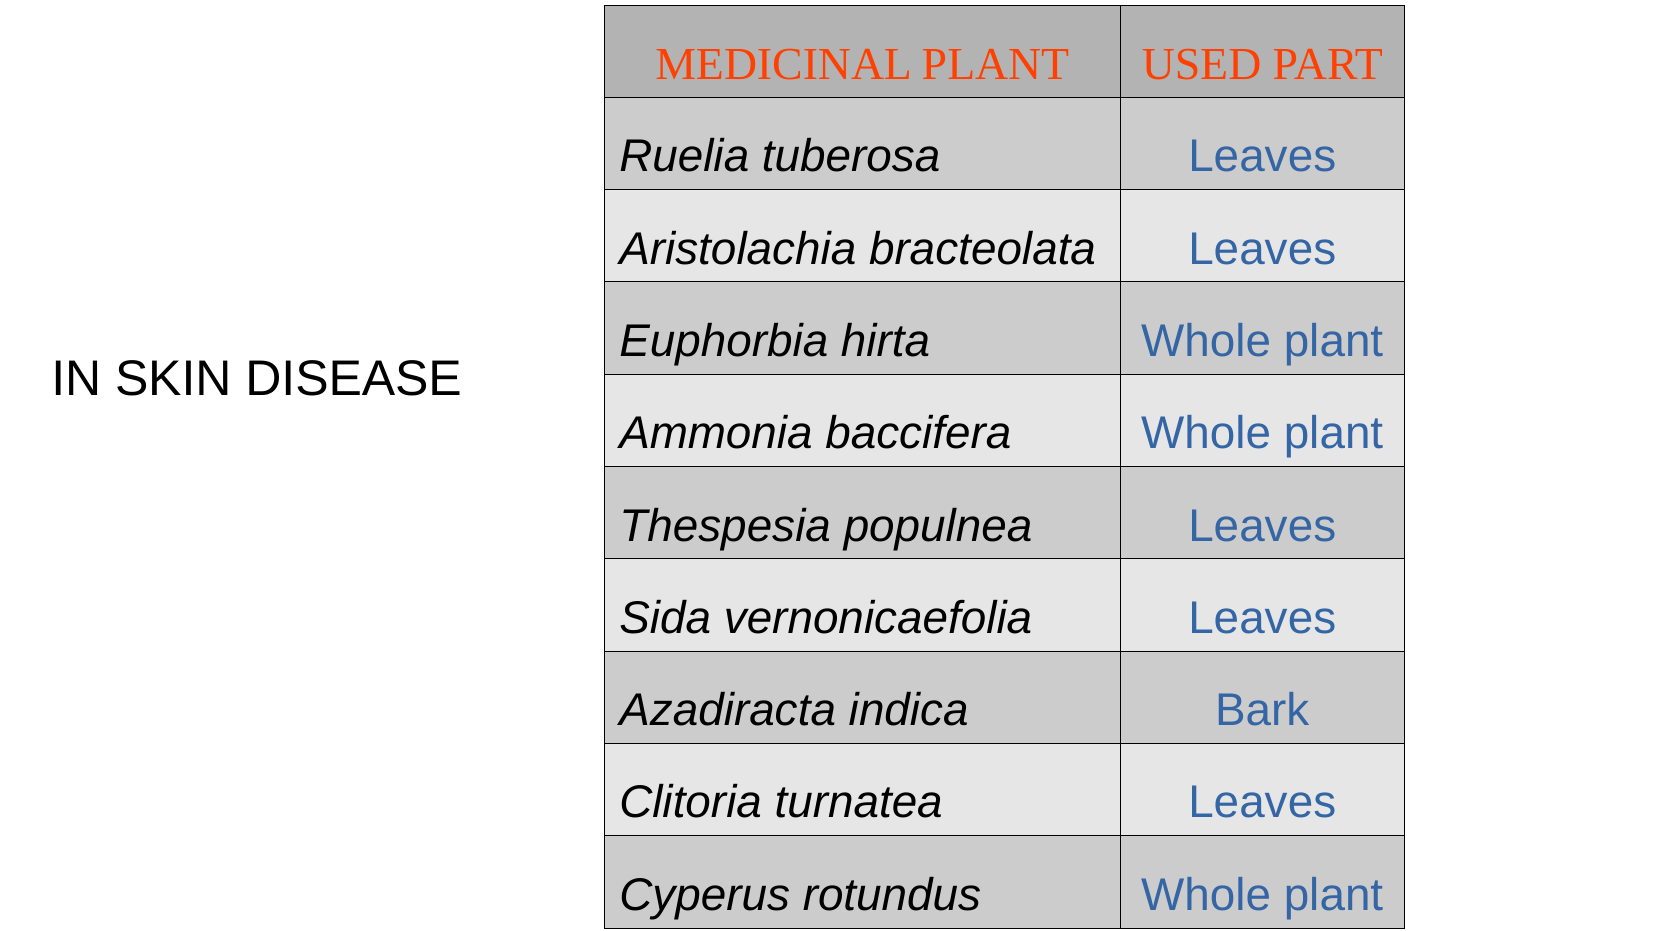

| MEDICINAL PLANT | USED PART |
| --- | --- |
| Ruelia tuberosa | Leaves |
| Aristolachia bracteolata | Leaves |
| Euphorbia hirta | Whole plant |
| Ammonia baccifera | Whole plant |
| Thespesia populnea | Leaves |
| Sida vernonicaefolia | Leaves |
| Azadiracta indica | Bark |
| Clitoria turnatea | Leaves |
| Cyperus rotundus | Whole plant |
# IN SKIN DISEASE